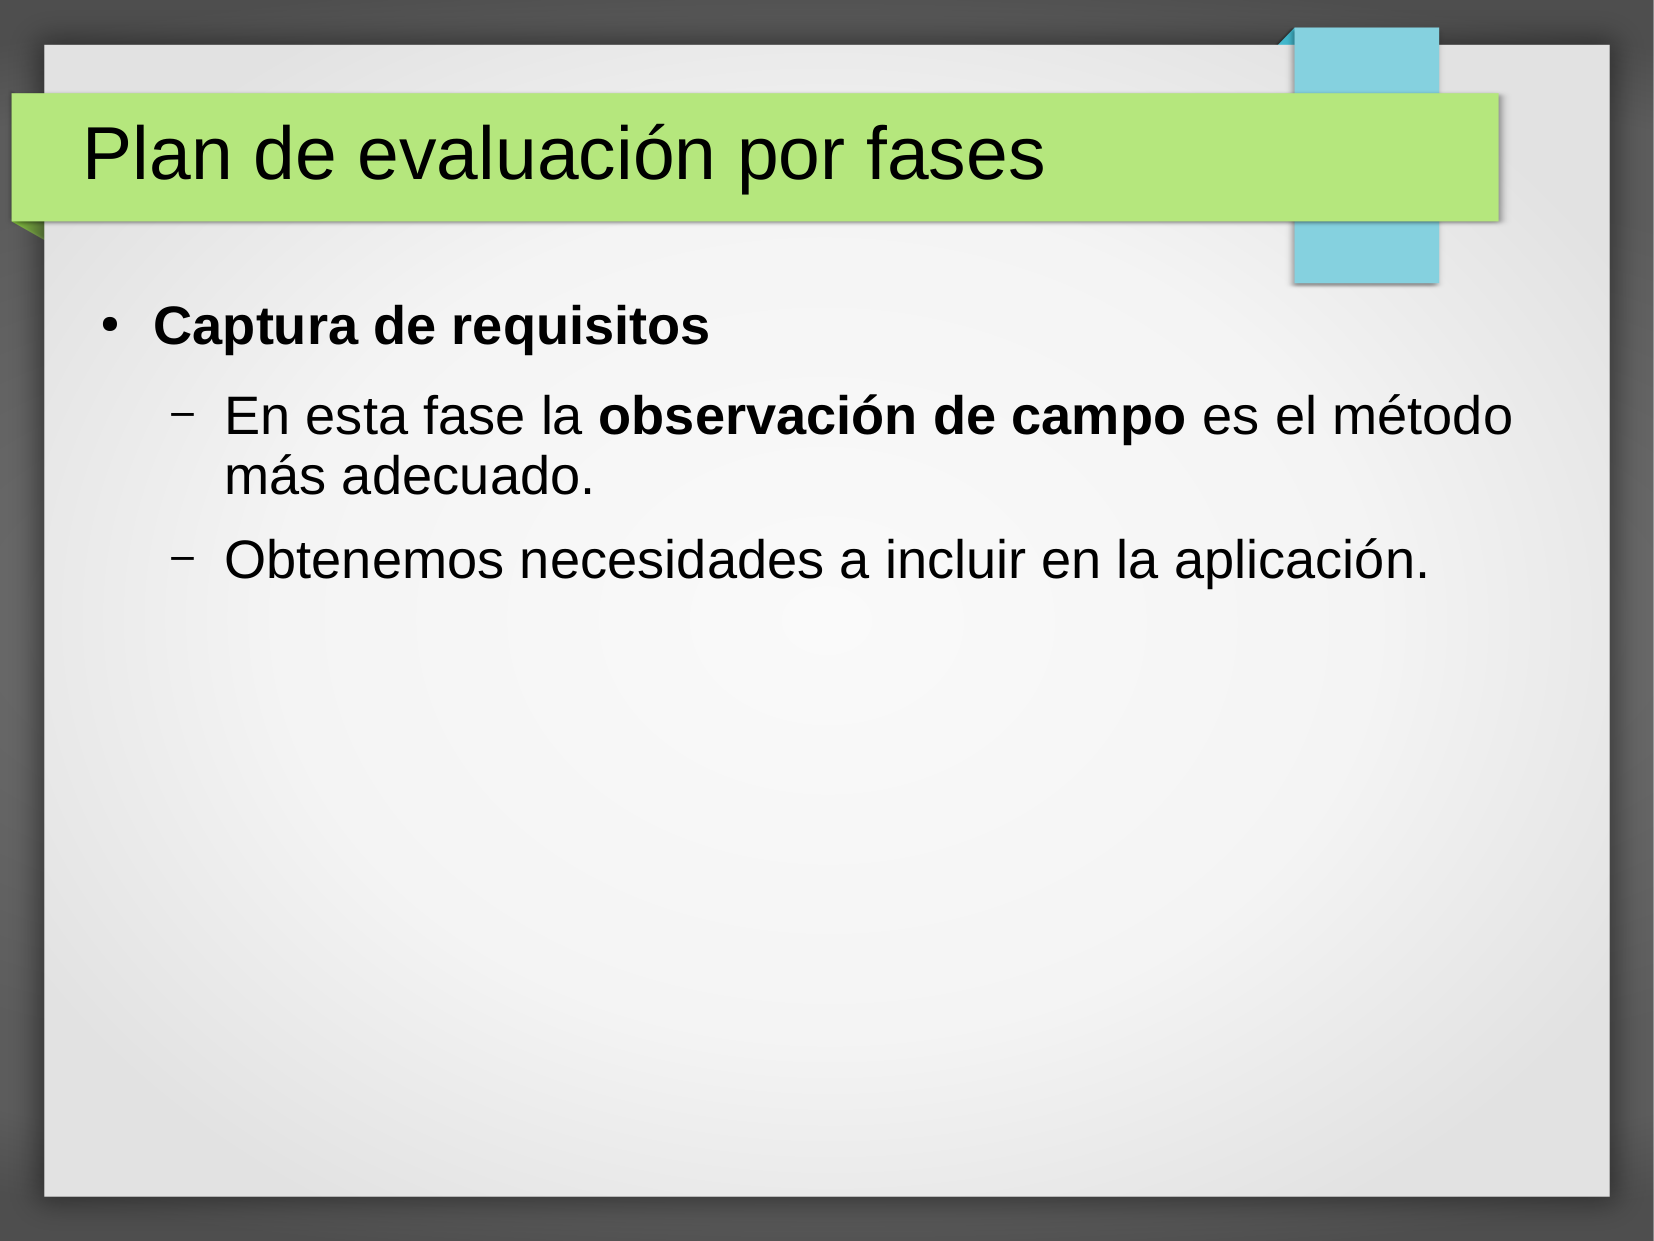

# Plan de evaluación por fases
Captura de requisitos
En esta fase la observación de campo es el método más adecuado.
Obtenemos necesidades a incluir en la aplicación.